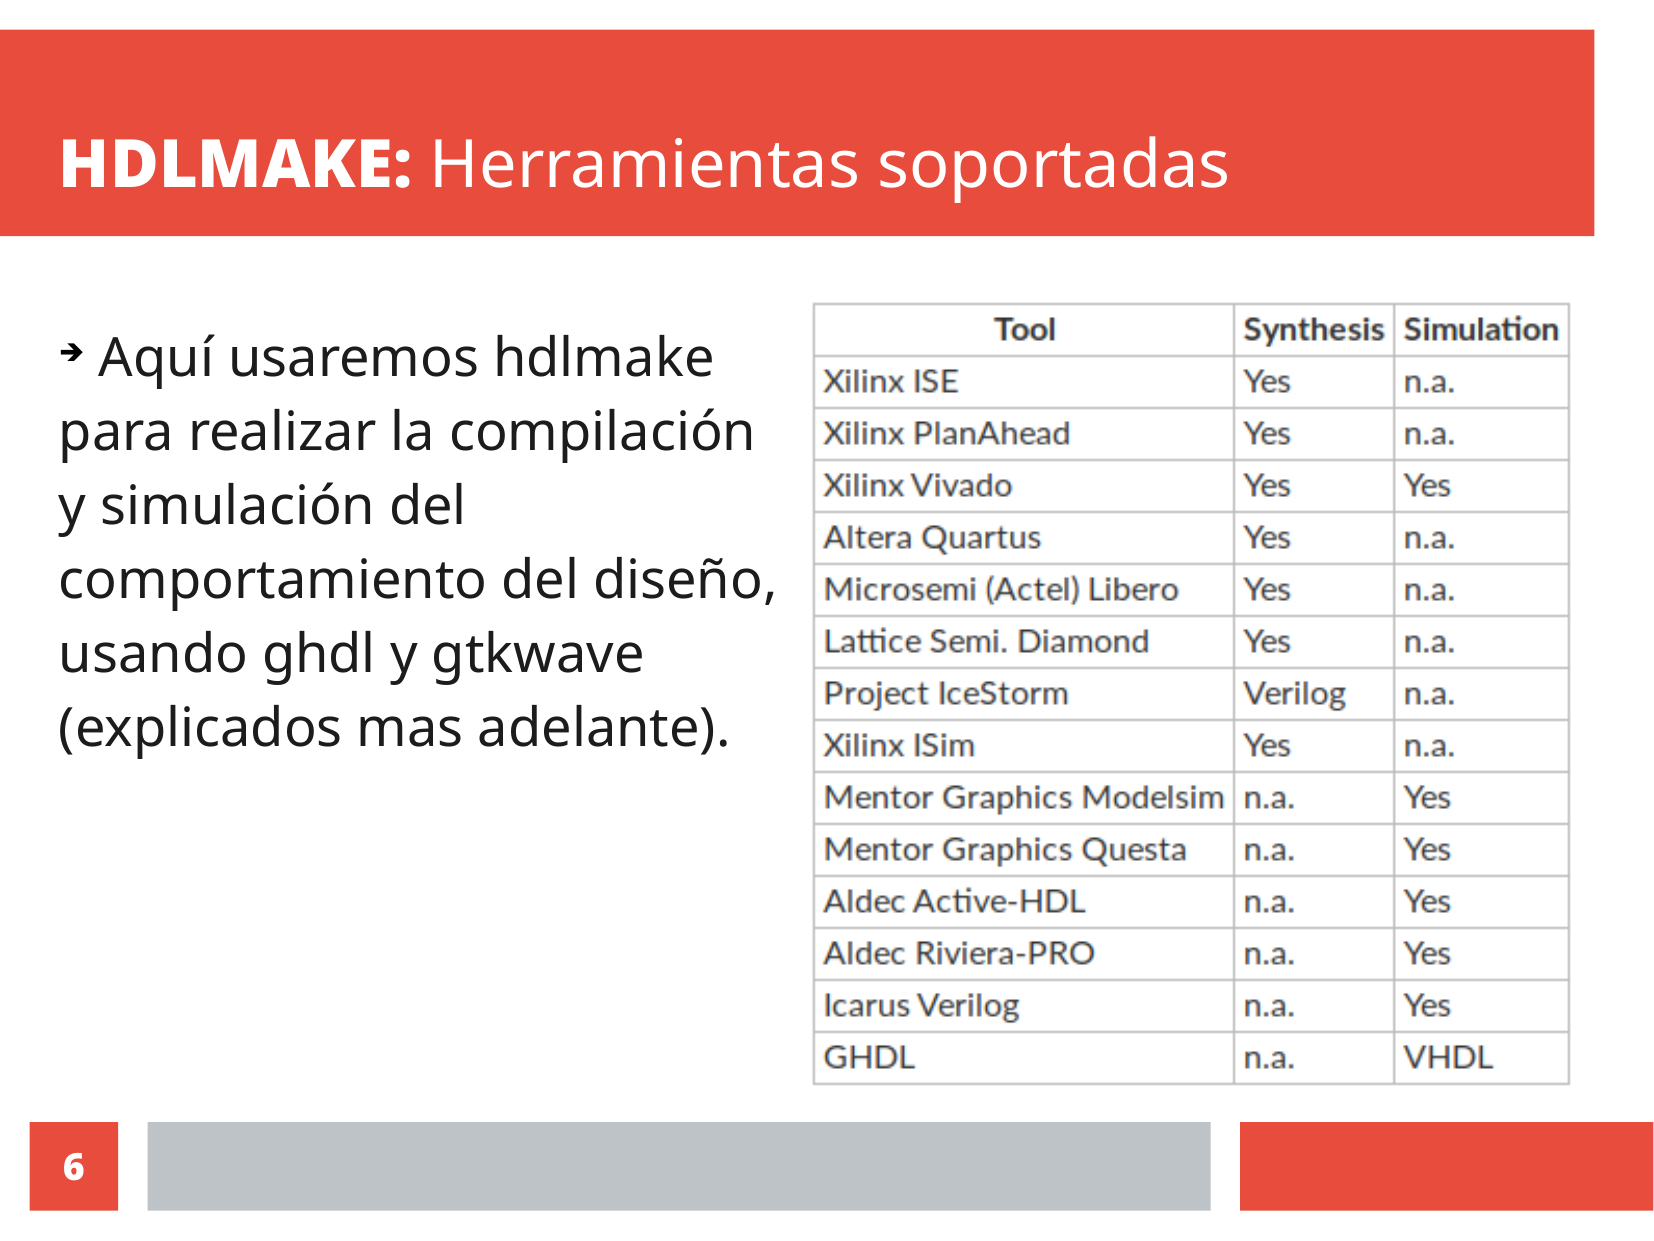

# HDLMAKE: Herramientas soportadas
 Aquí usaremos hdlmake para realizar la compilación y simulación del comportamiento del diseño, usando ghdl y gtkwave (explicados mas adelante).
6